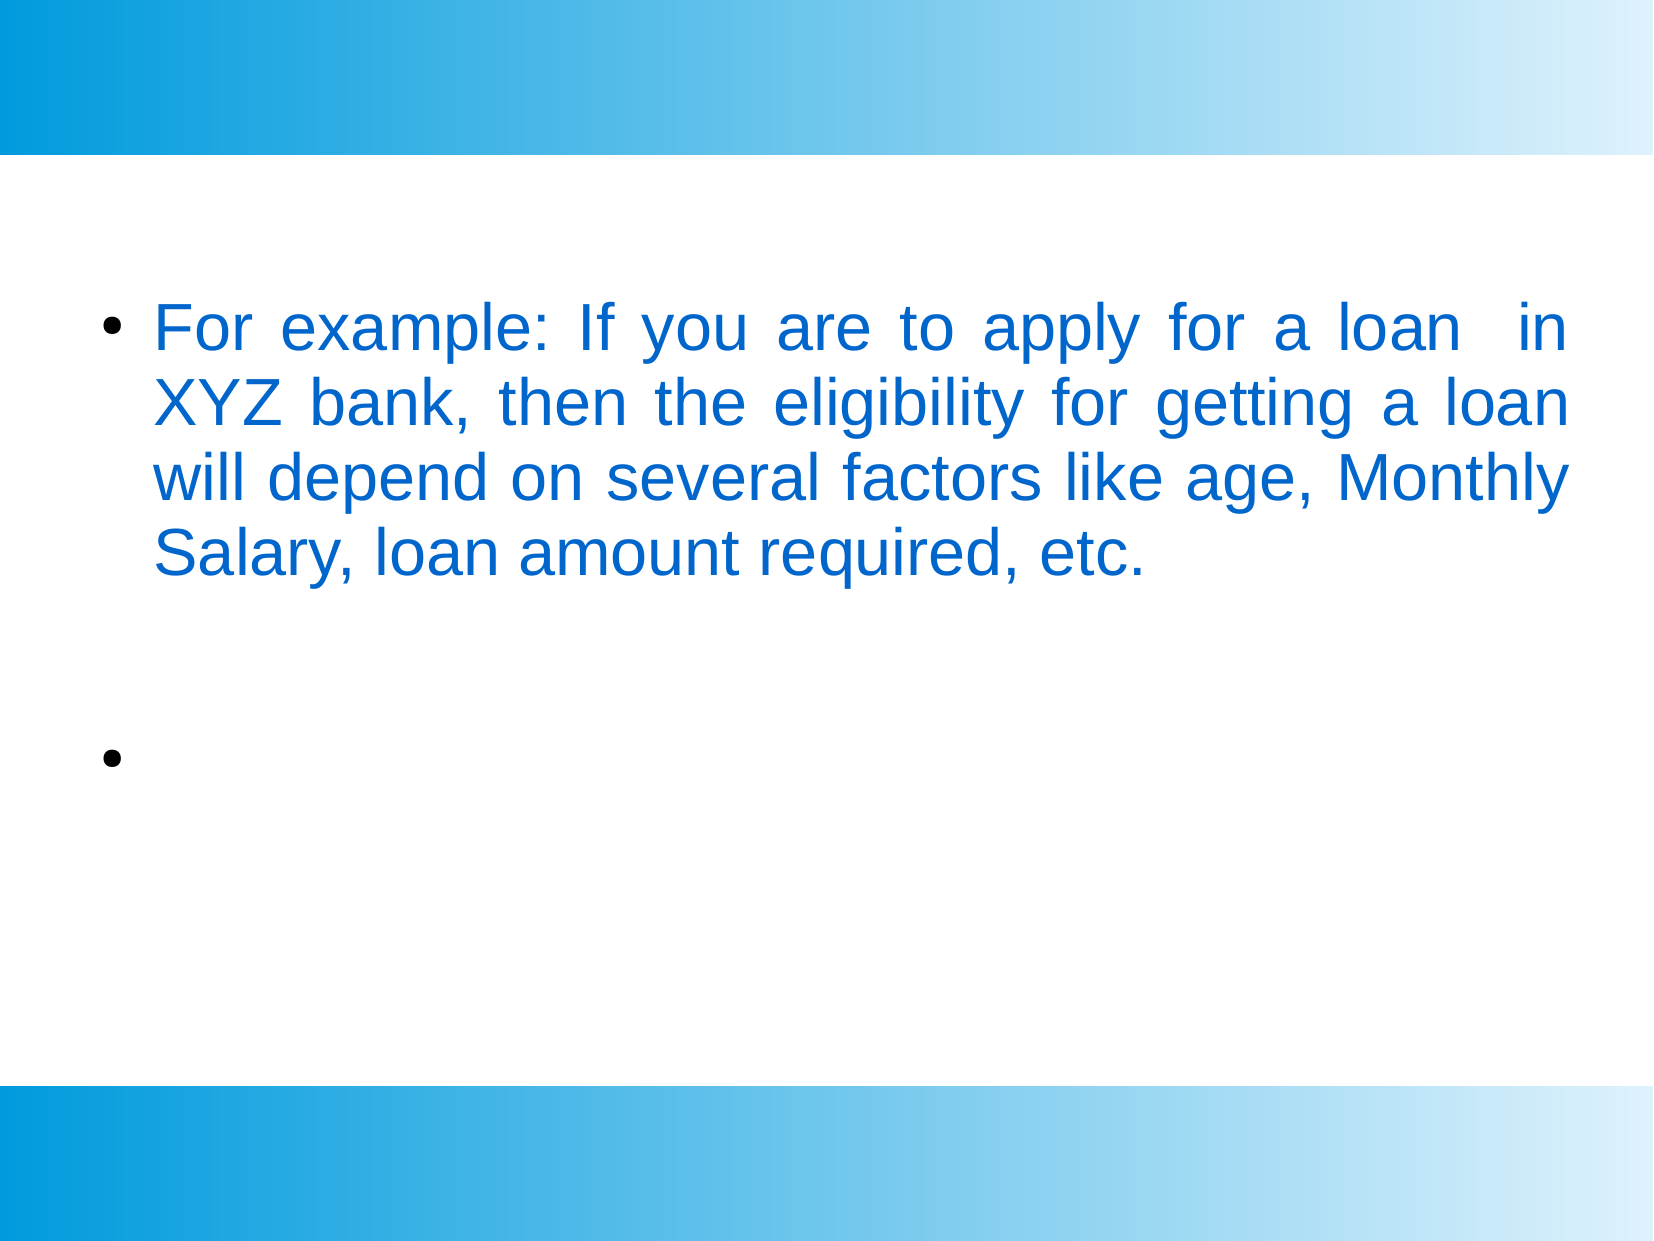

#
For example: If you are to apply for a loan in XYZ bank, then the eligibility for getting a loan will depend on several factors like age, Monthly Salary, loan amount required, etc.